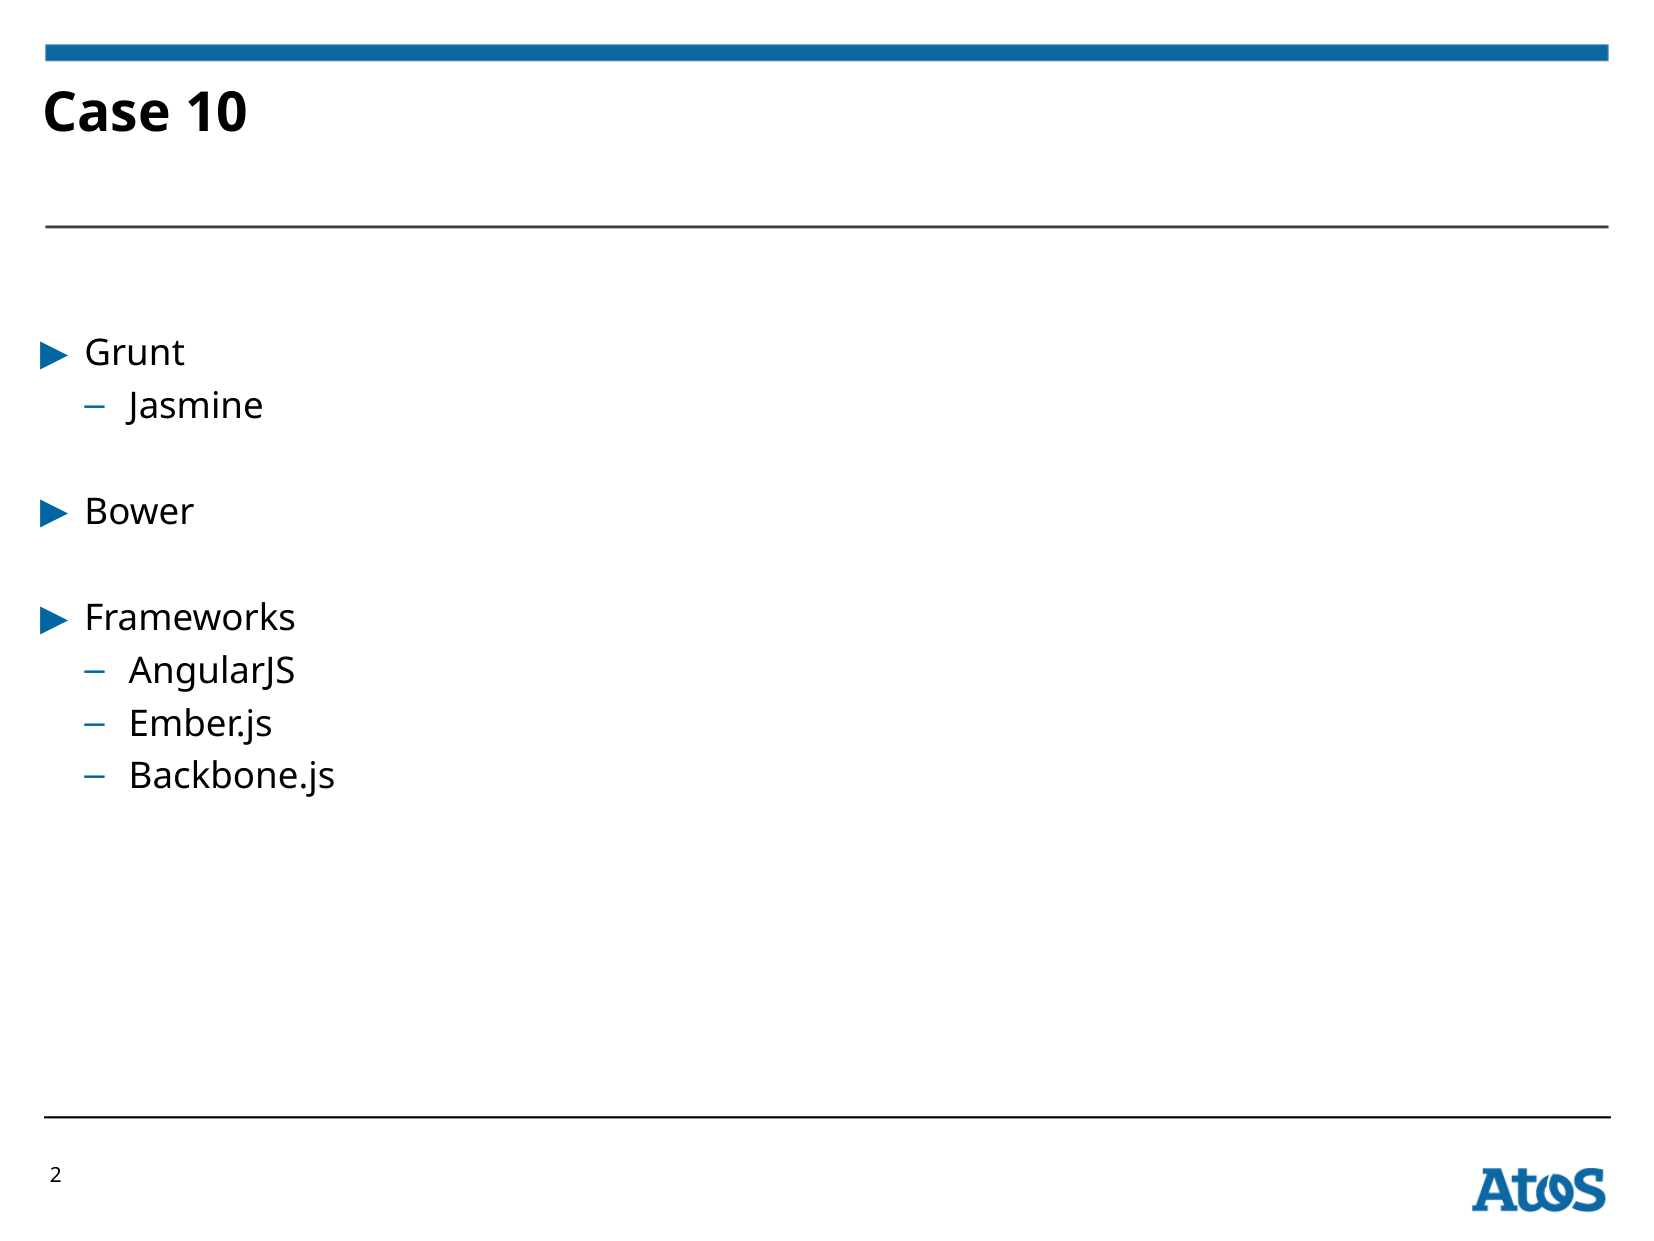

# Case 10
Grunt
Jasmine
Bower
Frameworks
AngularJS
Ember.js
Backbone.js